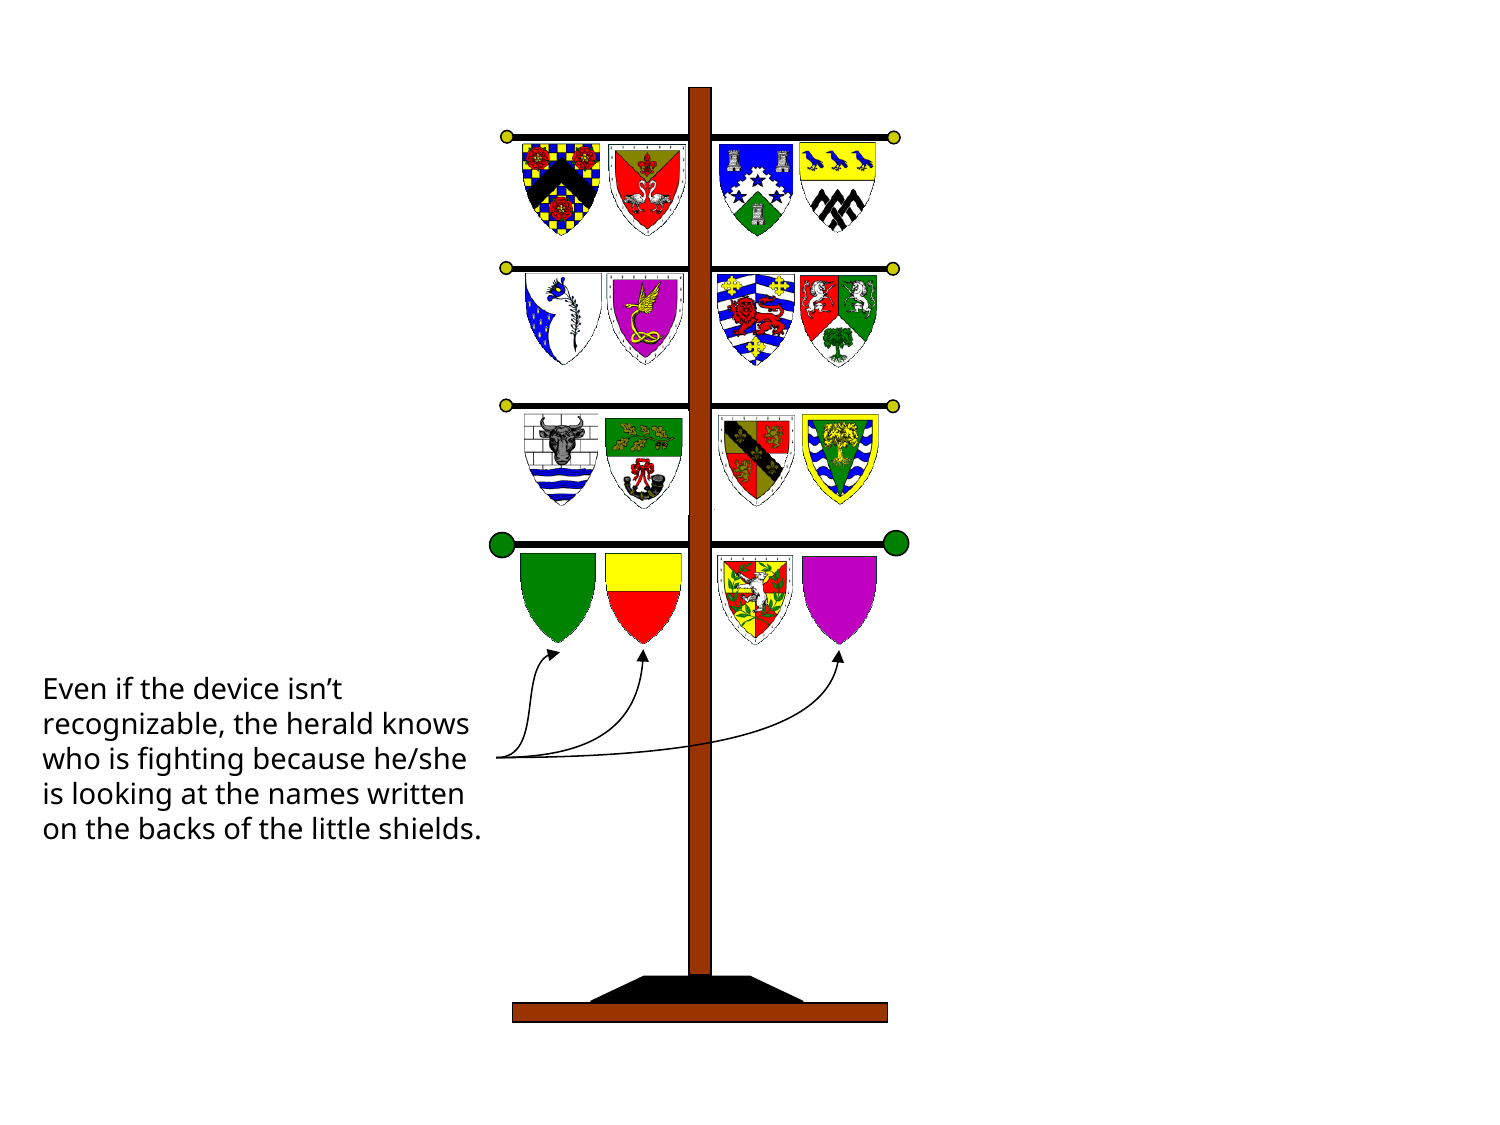

Even if the device isn’t
recognizable, the herald knows
who is fighting because he/she
is looking at the names written
on the backs of the little shields.